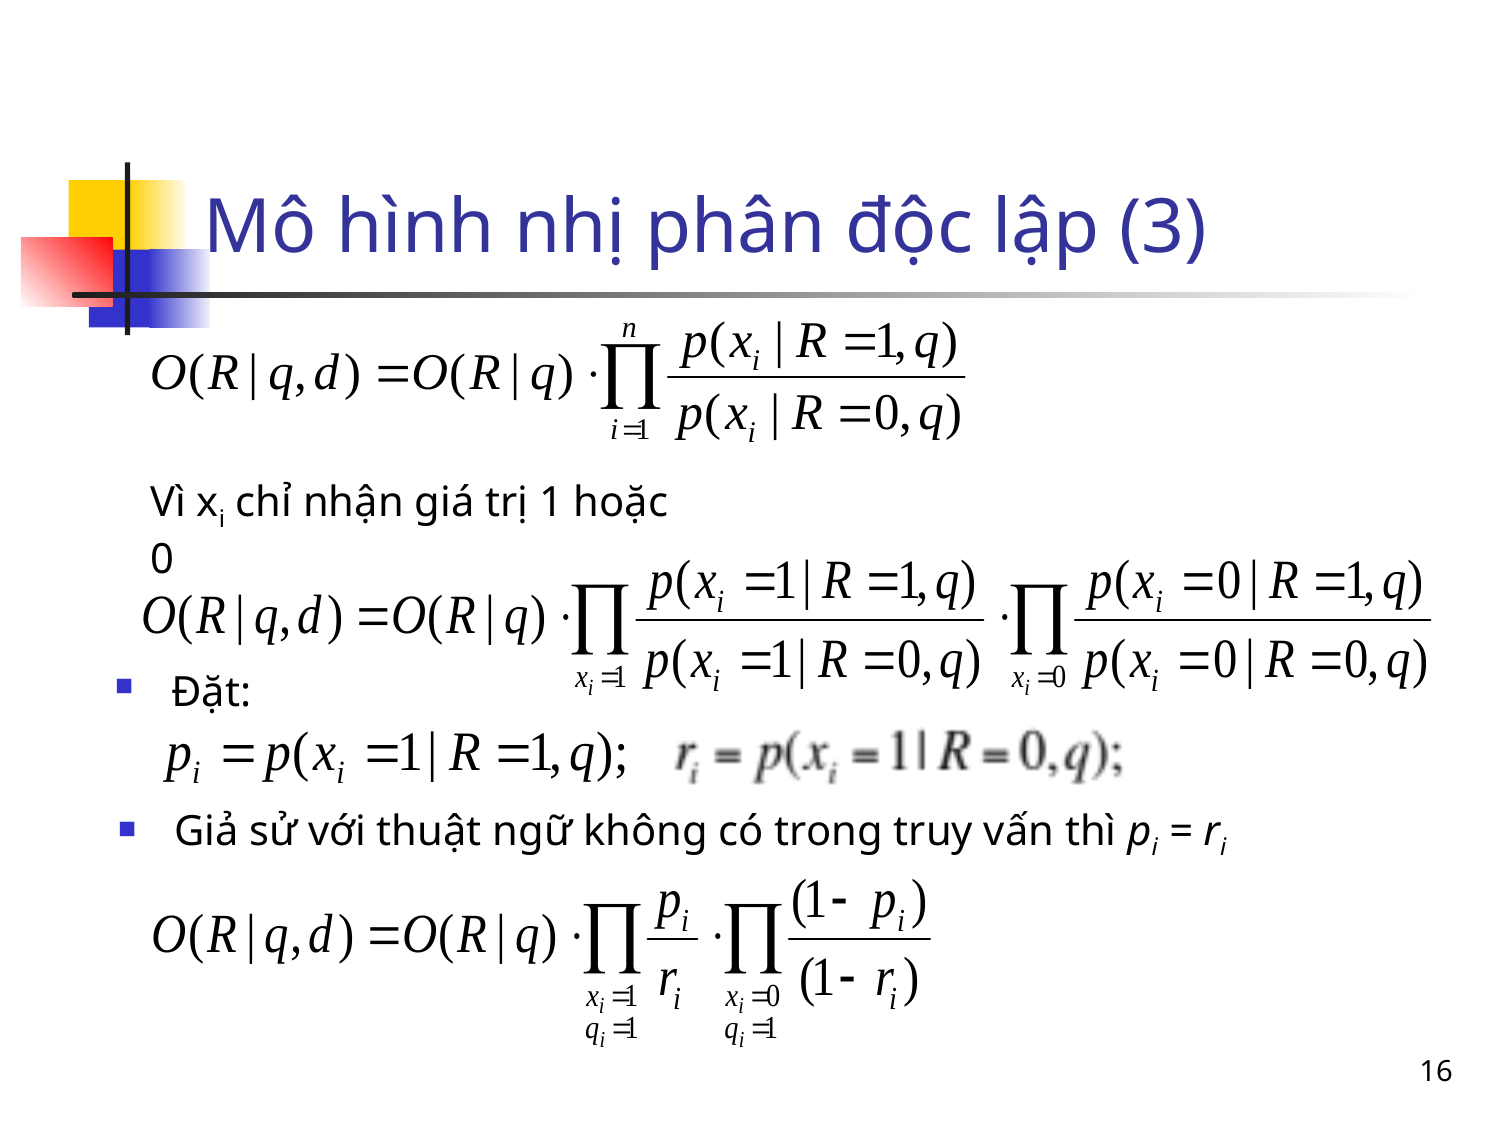

# Mô hình nhị phân độc lập (3)
Vì xi chỉ nhận giá trị 1 hoặc 0
Đặt:
Giả sử với thuật ngữ không có trong truy vấn thì pi = ri